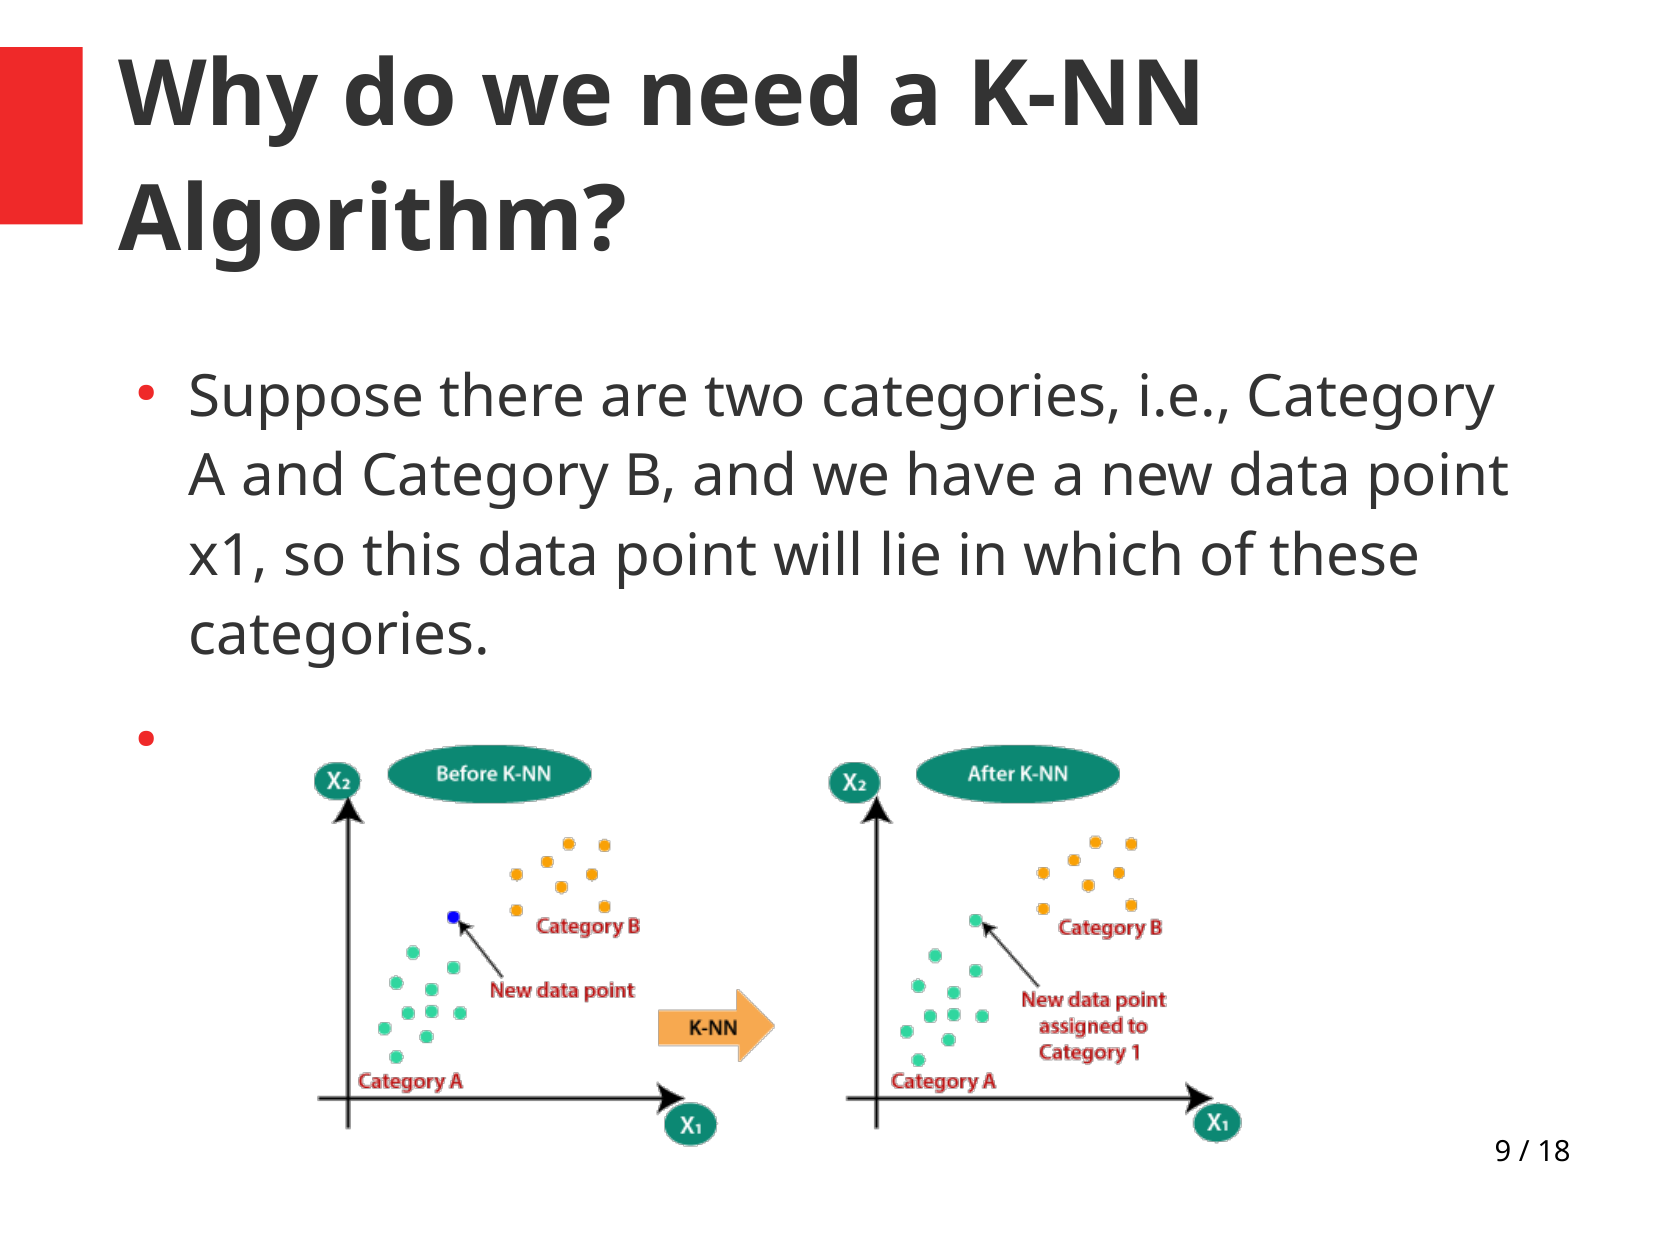

# Why do we need a K-NN Algorithm?
Suppose there are two categories, i.e., Category A and Category B, and we have a new data point x1, so this data point will lie in which of these categories.
9